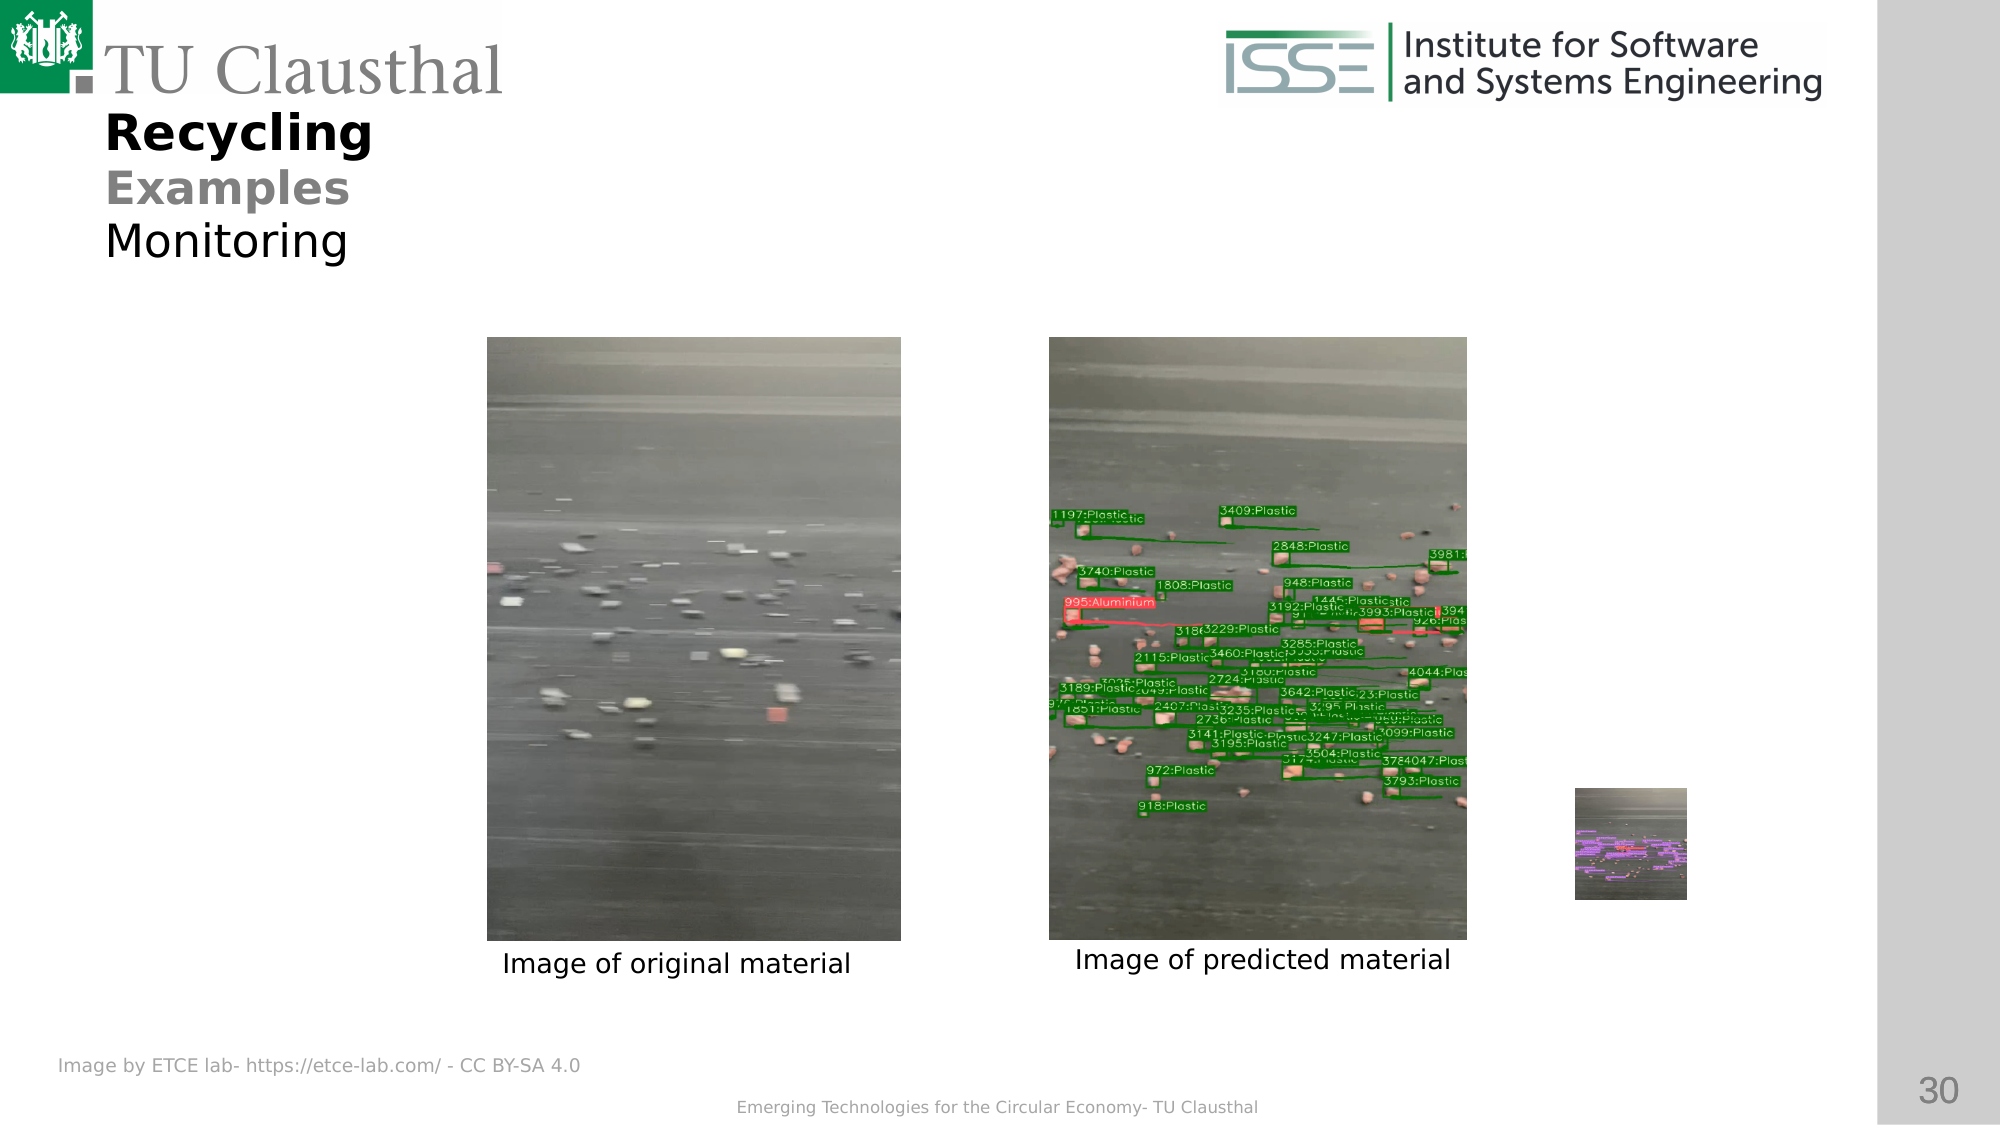

# Recycling Examples Monitoring
Image of predicted material
Image of original material
Image by ETCE lab- https://etce-lab.com/ - CC BY-SA 4.0